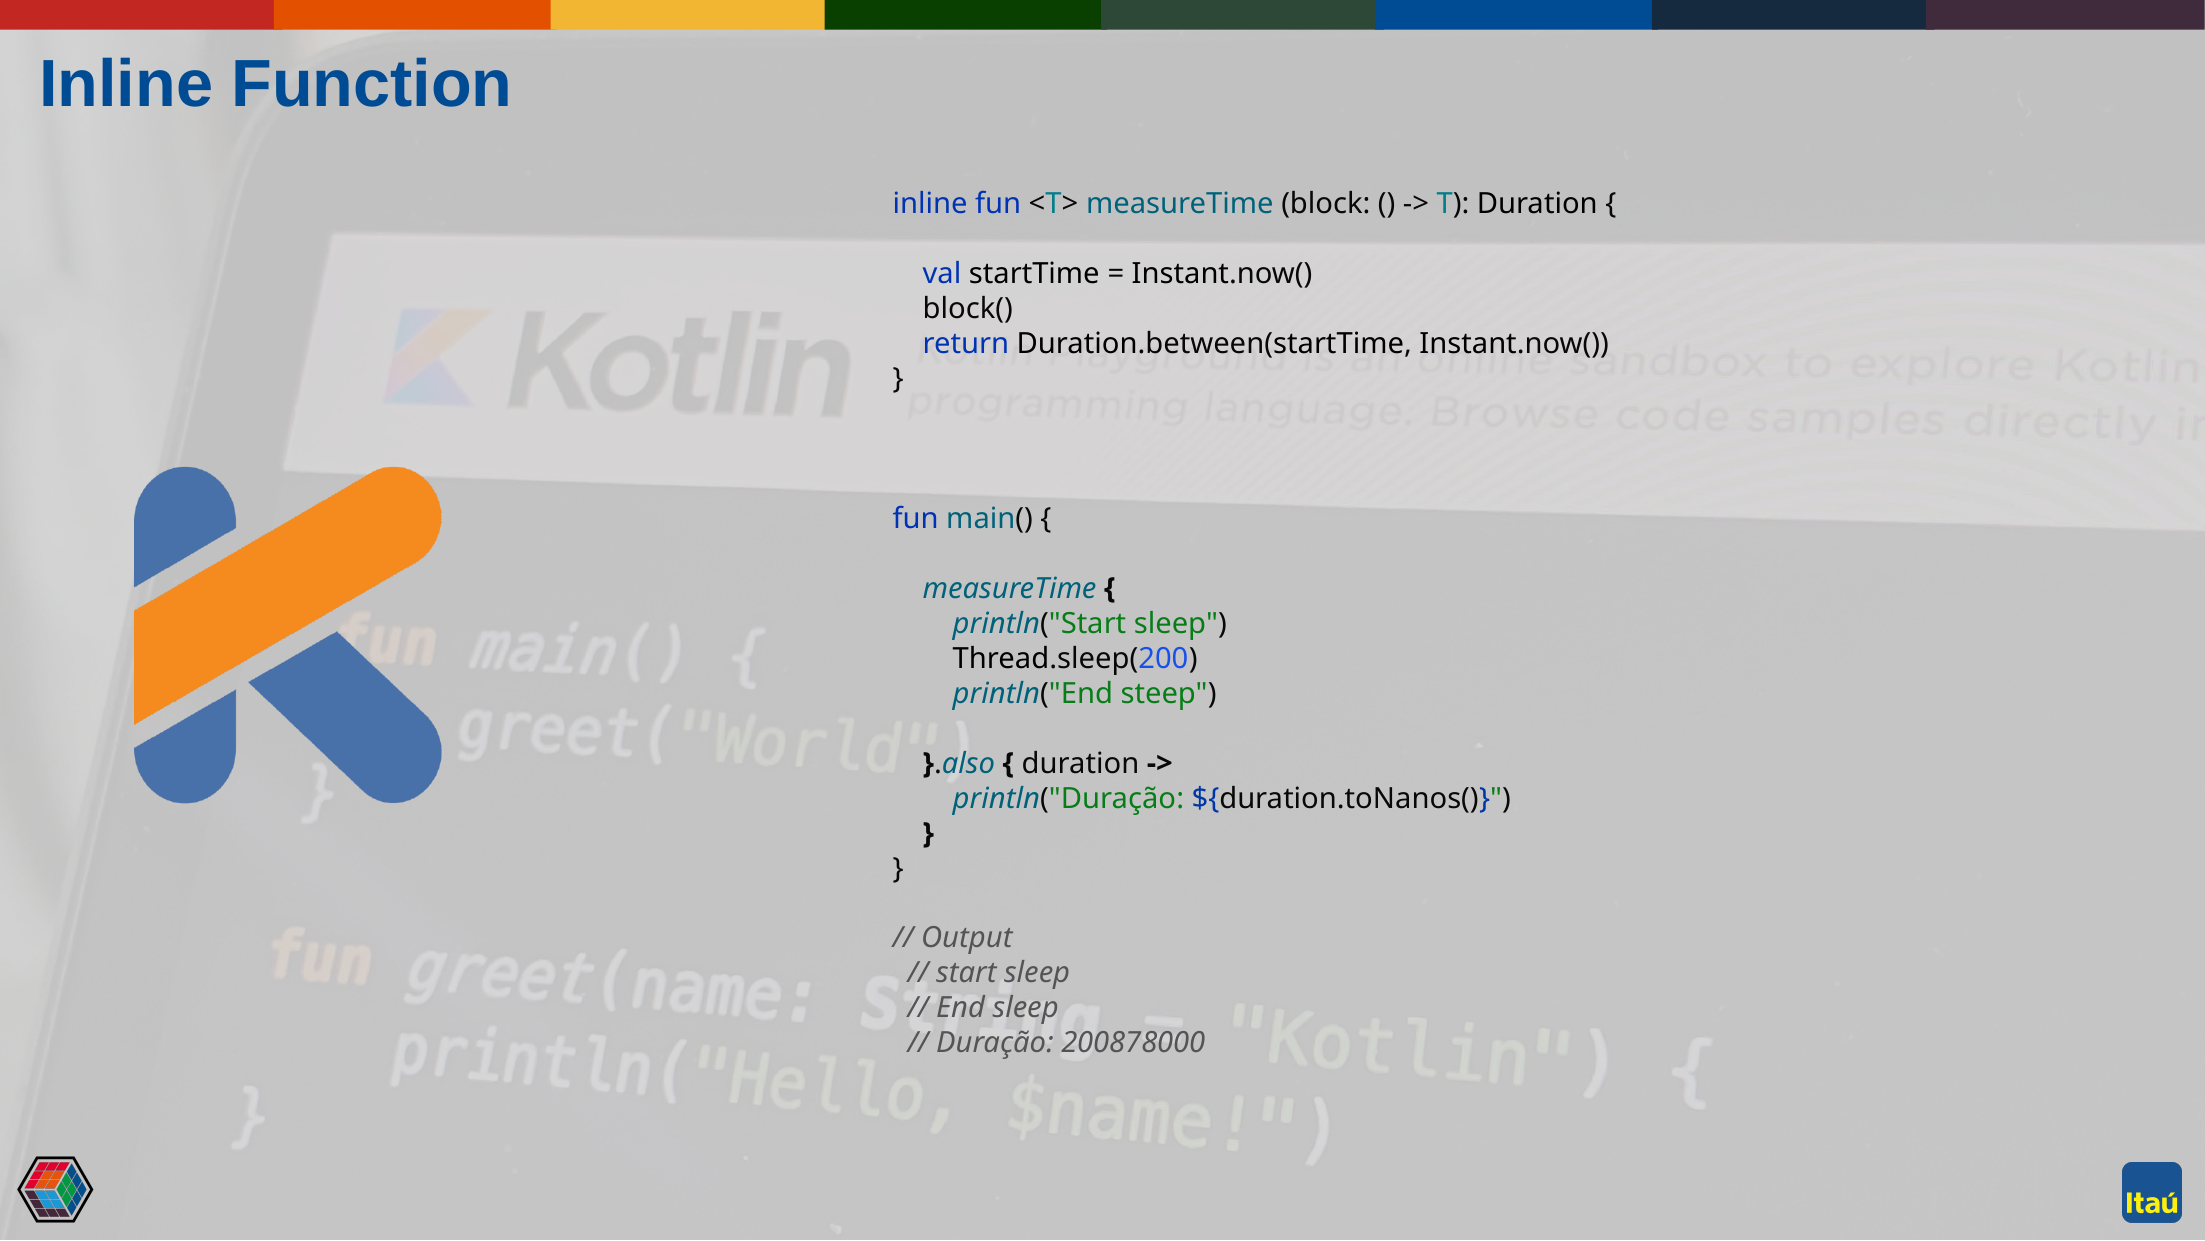

# Inline Function
inline fun <T> measureTime (block: () -> T): Duration {
 val startTime = Instant.now()
 block()
 return Duration.between(startTime, Instant.now())
}
fun main() {
 measureTime {
 println("Start sleep")
 Thread.sleep(200)
 println("End steep")
 }.also { duration ->
 println("Duração: ${duration.toNanos()}")
 }
}
// Output
 // start sleep
 // End sleep
 // Duração: 200878000